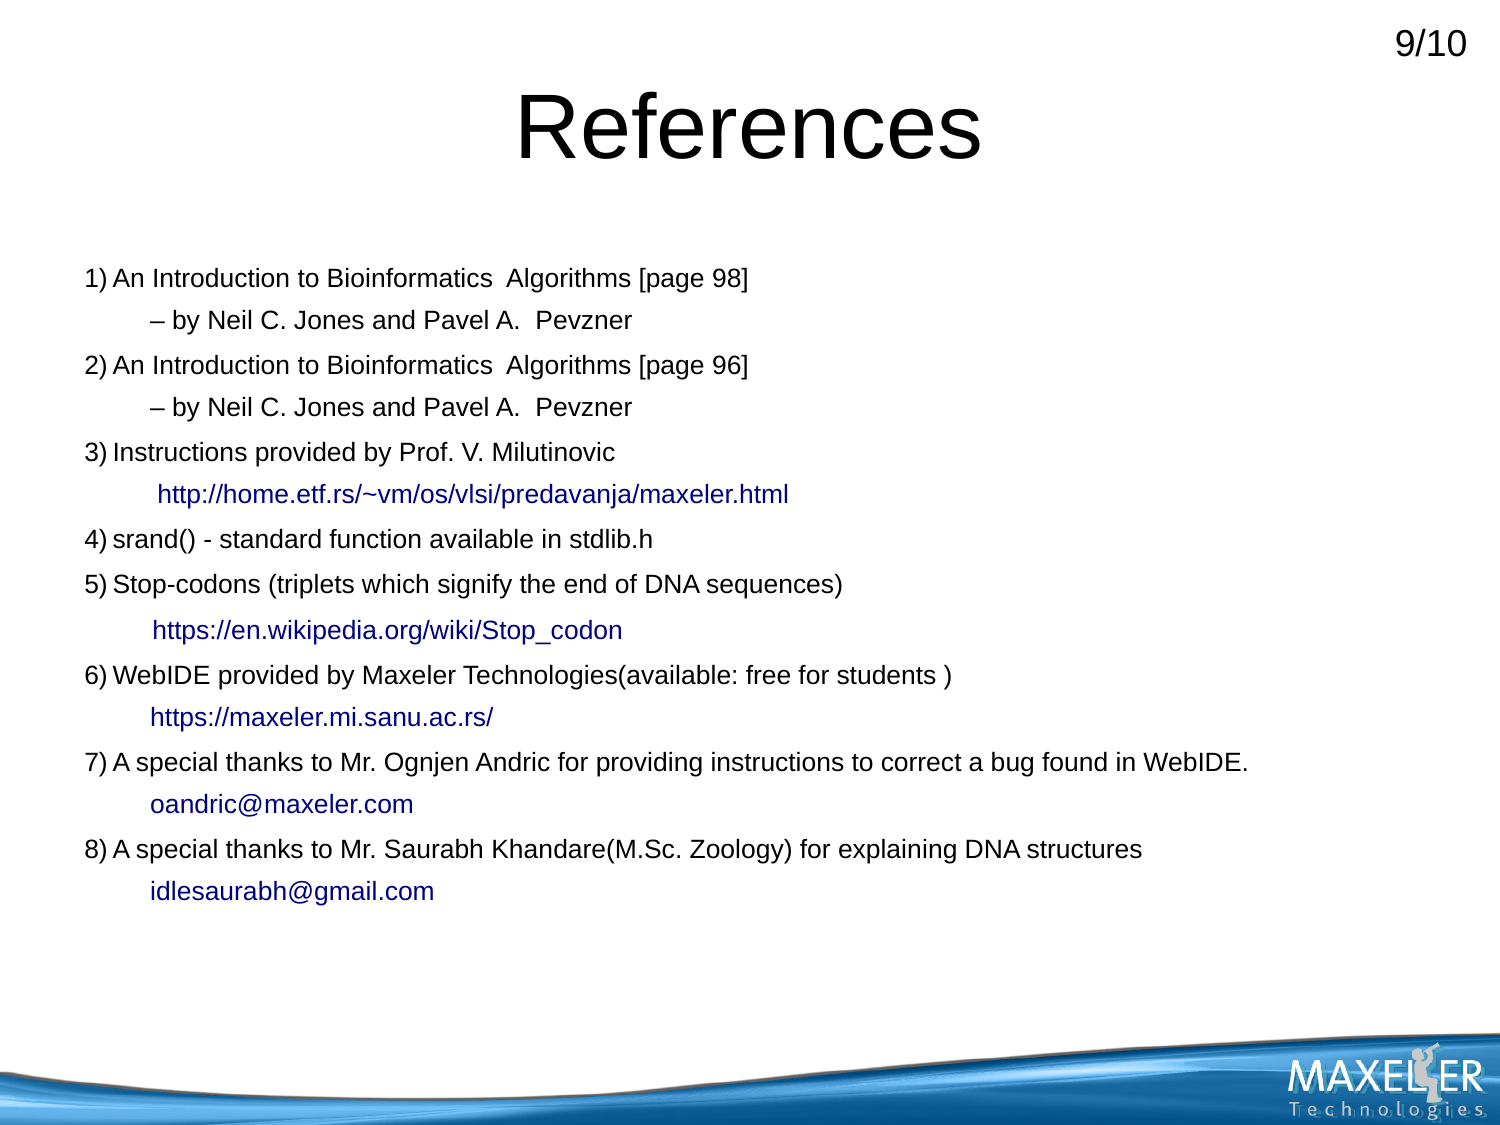

9/10
# References
An Introduction to Bioinformatics Algorithms [page 98]
– by Neil C. Jones and Pavel A. Pevzner
An Introduction to Bioinformatics Algorithms [page 96]
– by Neil C. Jones and Pavel A. Pevzner
Instructions provided by Prof. V. Milutinovic
 http://home.etf.rs/~vm/os/vlsi/predavanja/maxeler.html
srand() - standard function available in stdlib.h
Stop-codons (triplets which signify the end of DNA sequences)
	https://en.wikipedia.org/wiki/Stop_codon
WebIDE provided by Maxeler Technologies(available: free for students )
https://maxeler.mi.sanu.ac.rs/
A special thanks to Mr. Ognjen Andric for providing instructions to correct a bug found in WebIDE.
oandric@maxeler.com
A special thanks to Mr. Saurabh Khandare(M.Sc. Zoology) for explaining DNA structures
idlesaurabh@gmail.com